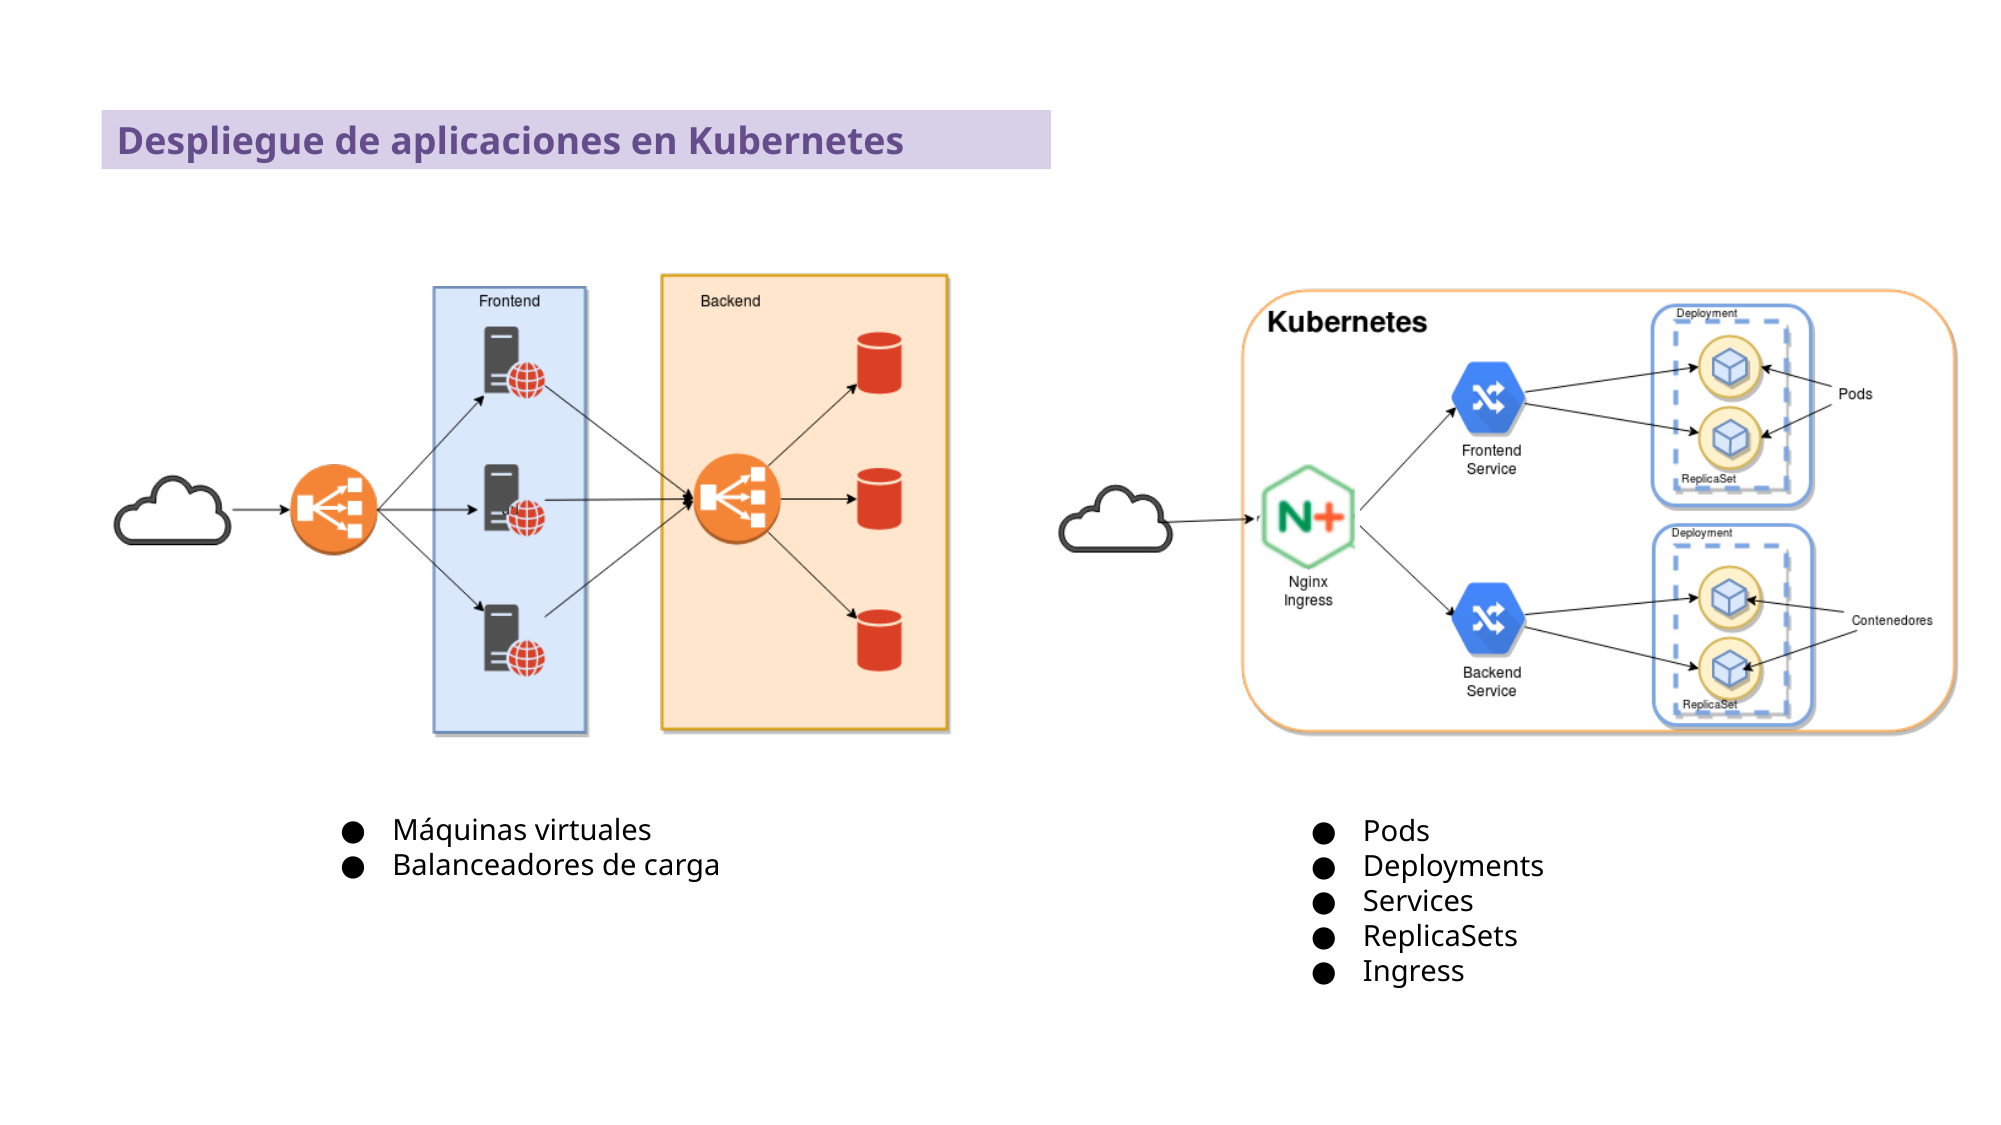

Despliegue de aplicaciones en Kubernetes
Máquinas virtuales
Balanceadores de carga
Pods
Deployments
Services
ReplicaSets
Ingress